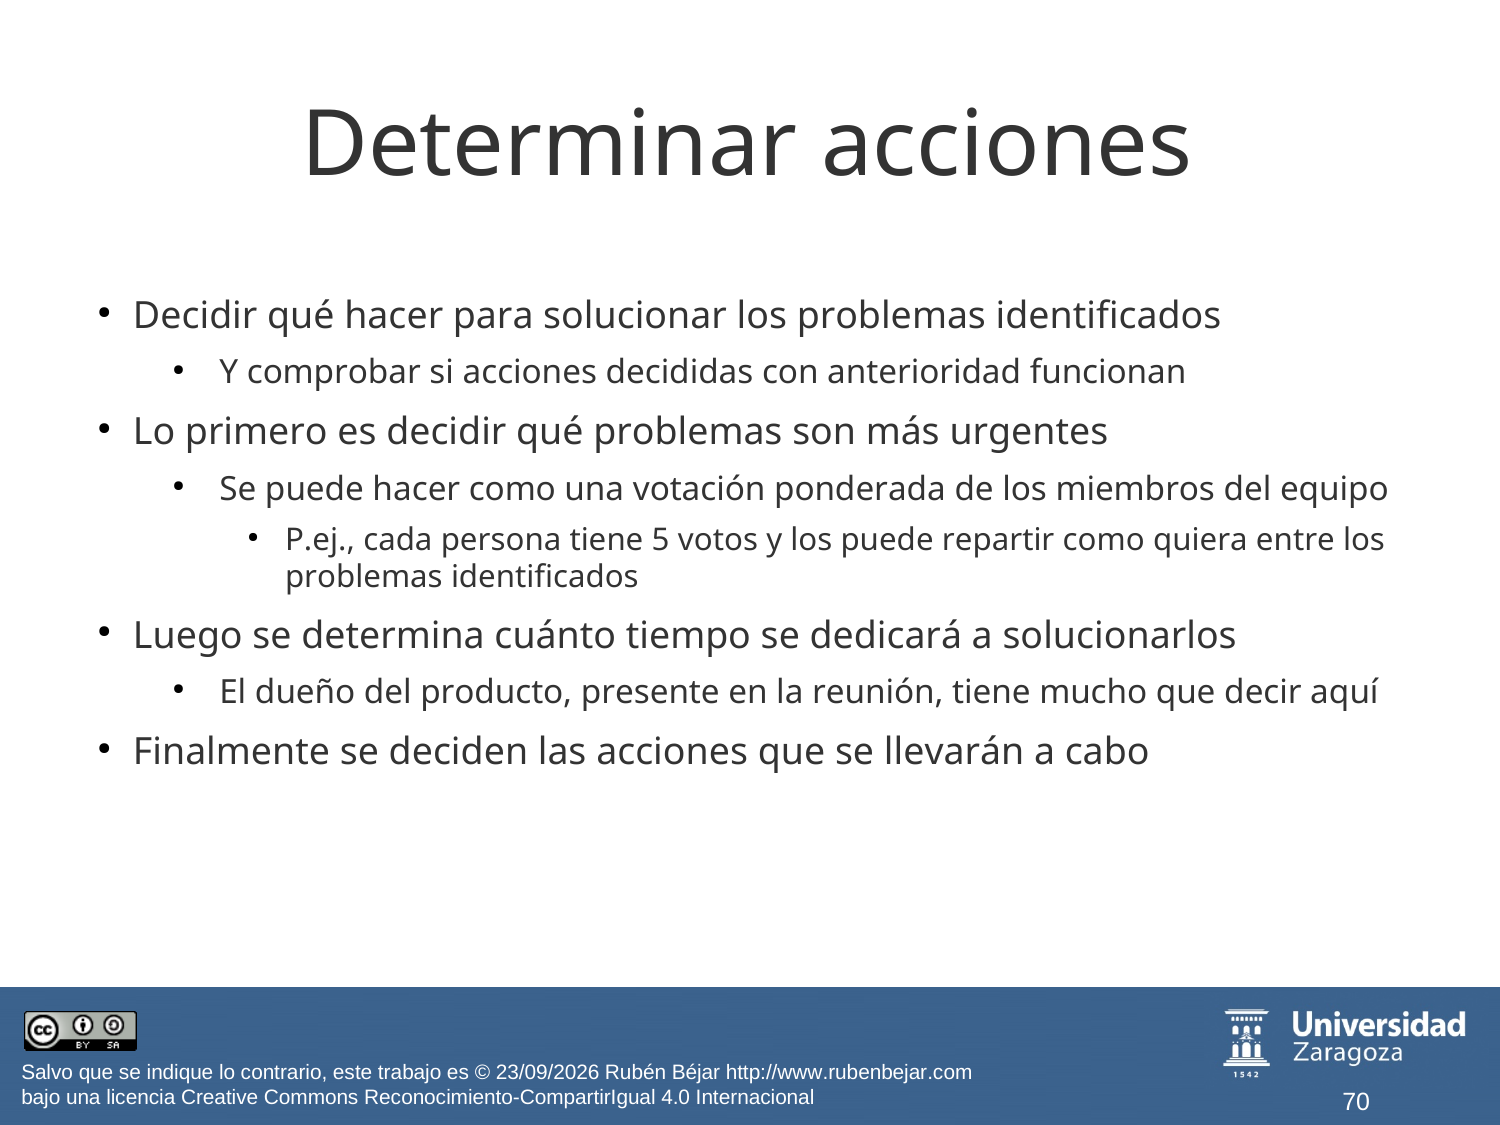

# Determinar acciones
Decidir qué hacer para solucionar los problemas identificados
Y comprobar si acciones decididas con anterioridad funcionan
Lo primero es decidir qué problemas son más urgentes
Se puede hacer como una votación ponderada de los miembros del equipo
P.ej., cada persona tiene 5 votos y los puede repartir como quiera entre los problemas identificados
Luego se determina cuánto tiempo se dedicará a solucionarlos
El dueño del producto, presente en la reunión, tiene mucho que decir aquí
Finalmente se deciden las acciones que se llevarán a cabo